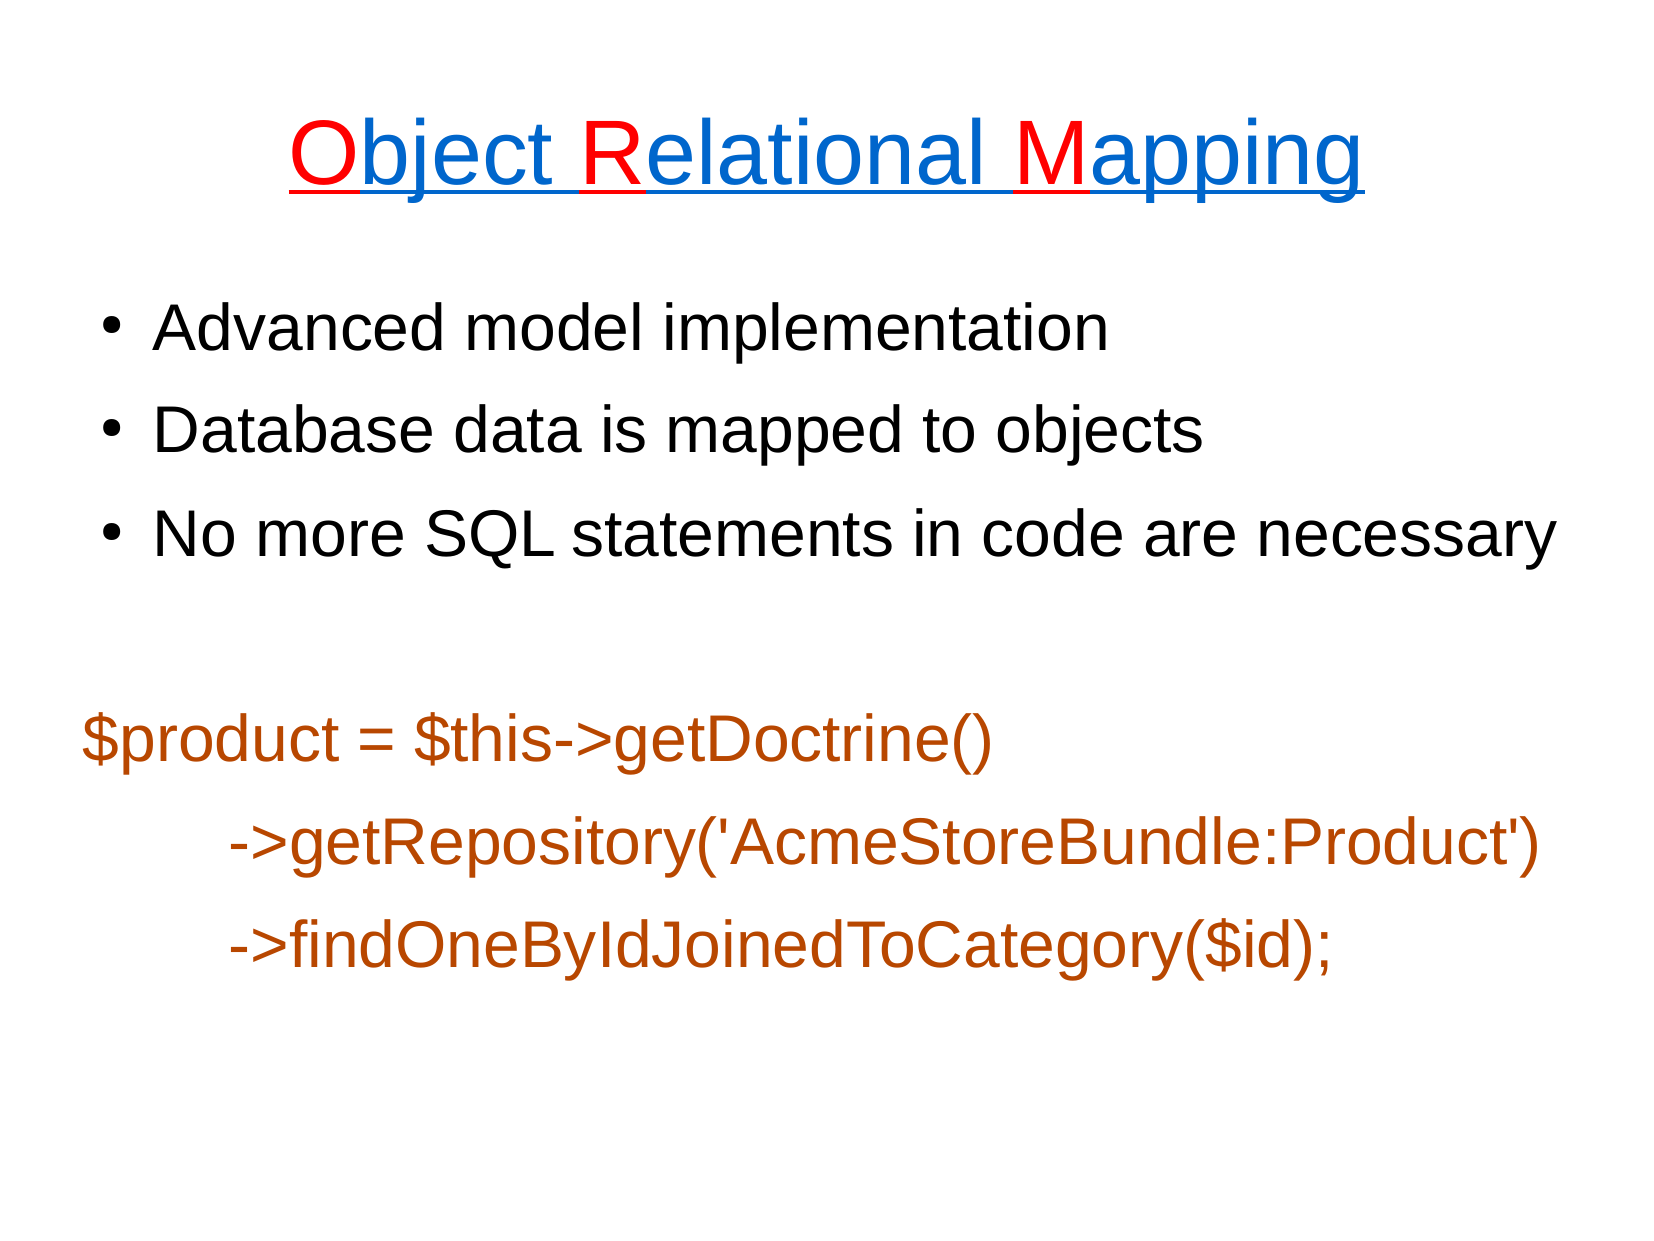

# Object Relational Mapping
Advanced model implementation
Database data is mapped to objects
No more SQL statements in code are necessary
$product = $this->getDoctrine()
 ->getRepository('AcmeStoreBundle:Product')
 ->findOneByIdJoinedToCategory($id);